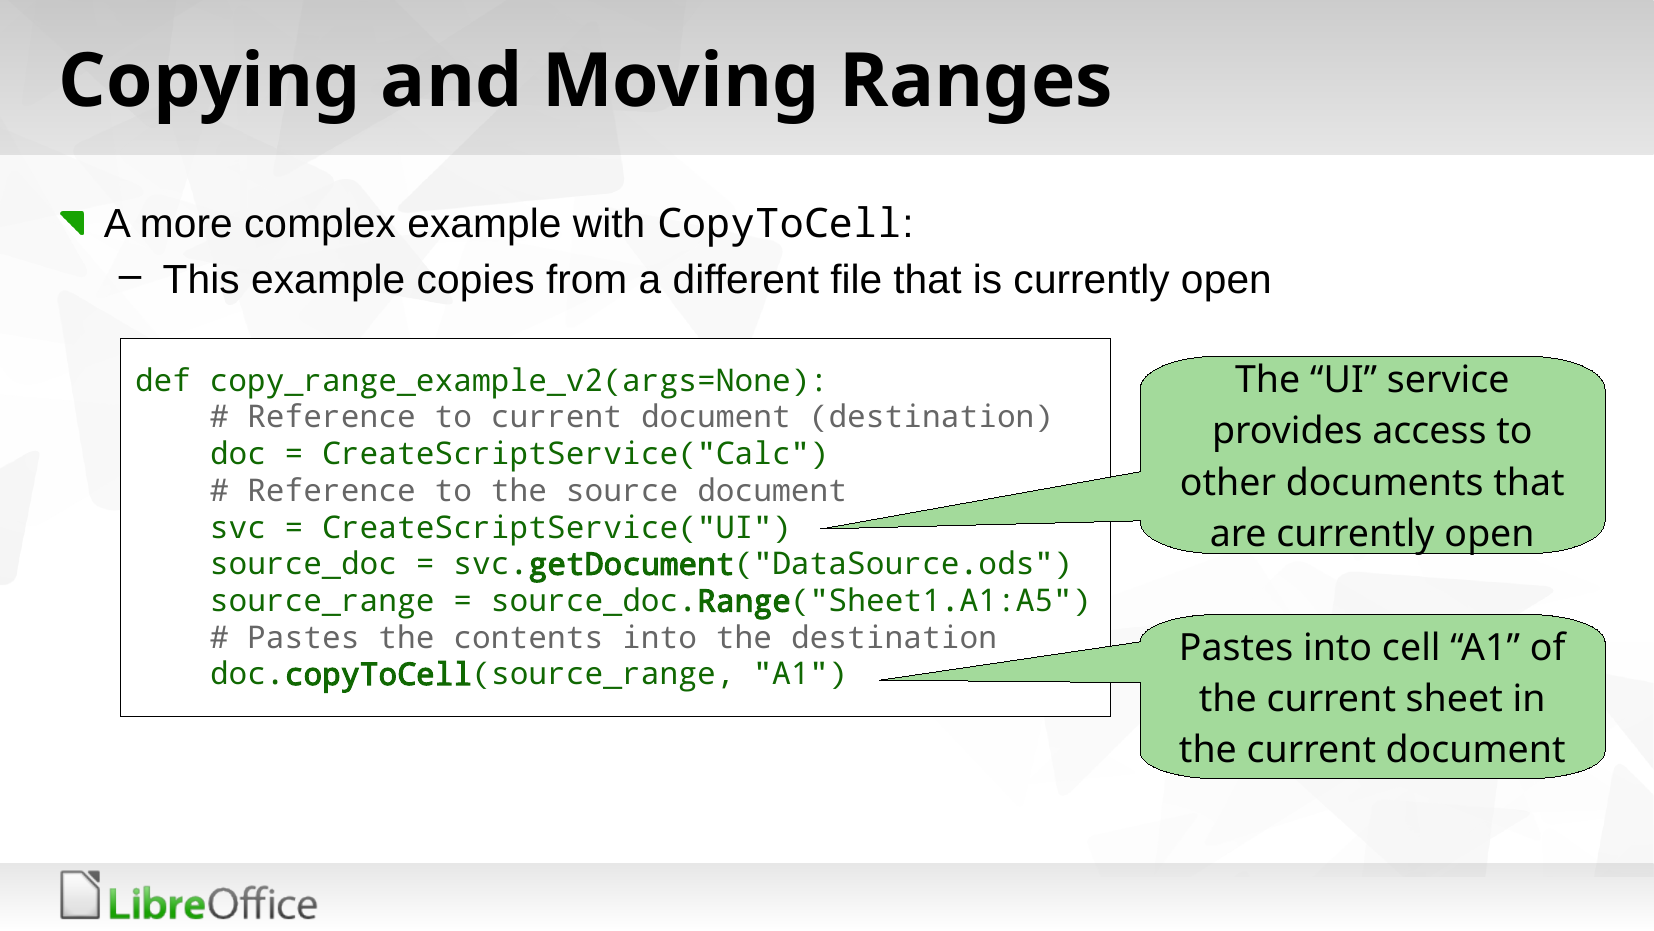

# Copying and Moving Ranges
A more complex example with CopyToCell:
This example copies from a different file that is currently open
def copy_range_example_v2(args=None):
 # Reference to current document (destination)
 doc = CreateScriptService("Calc")
 # Reference to the source document
 svc = CreateScriptService("UI")
 source_doc = svc.getDocument("DataSource.ods")
 source_range = source_doc.Range("Sheet1.A1:A5")
 # Pastes the contents into the destination
 doc.copyToCell(source_range, "A1")
The “UI” service provides access to other documents that are currently open
Pastes into cell “A1” of the current sheet in the current document